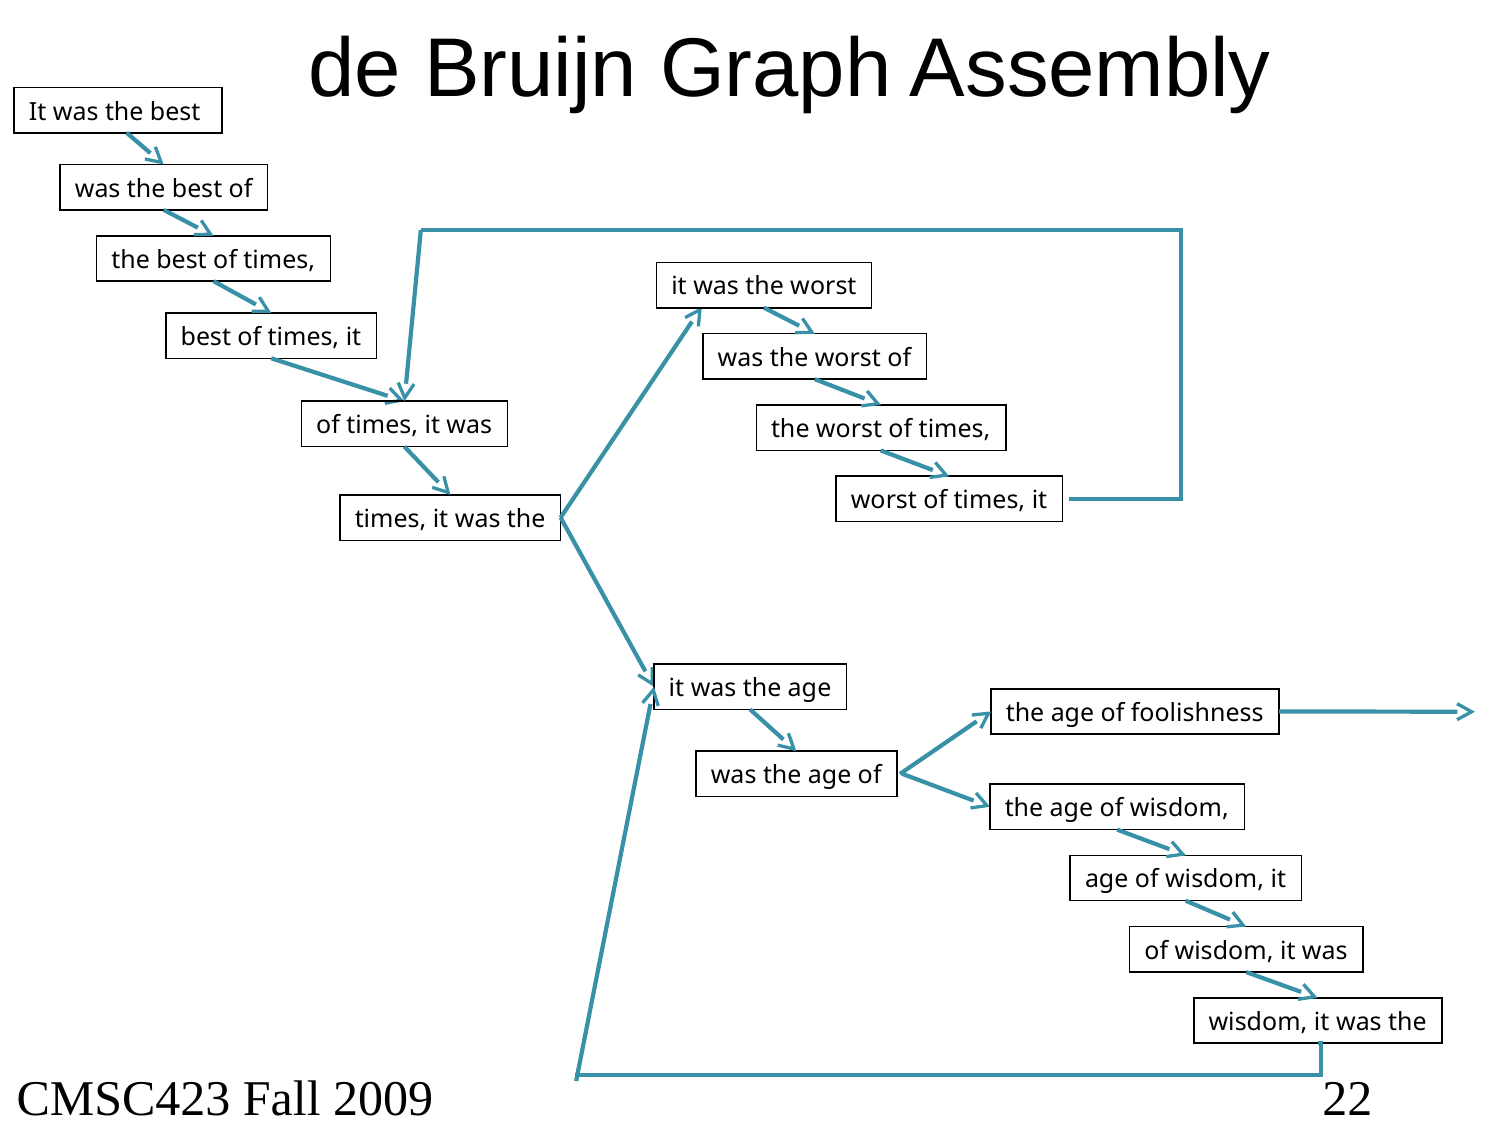

# de Bruijn Graph Assembly
It was the best
was the best of
the best of times,
it was the worst
was the worst of
the worst of times,
worst of times, it
best of times, it
of times, it was
times, it was the
it was the age
the age of foolishness
was the age of
the age of wisdom,
age of wisdom, it
of wisdom, it was
wisdom, it was the
CMSC423 Fall 2009
22